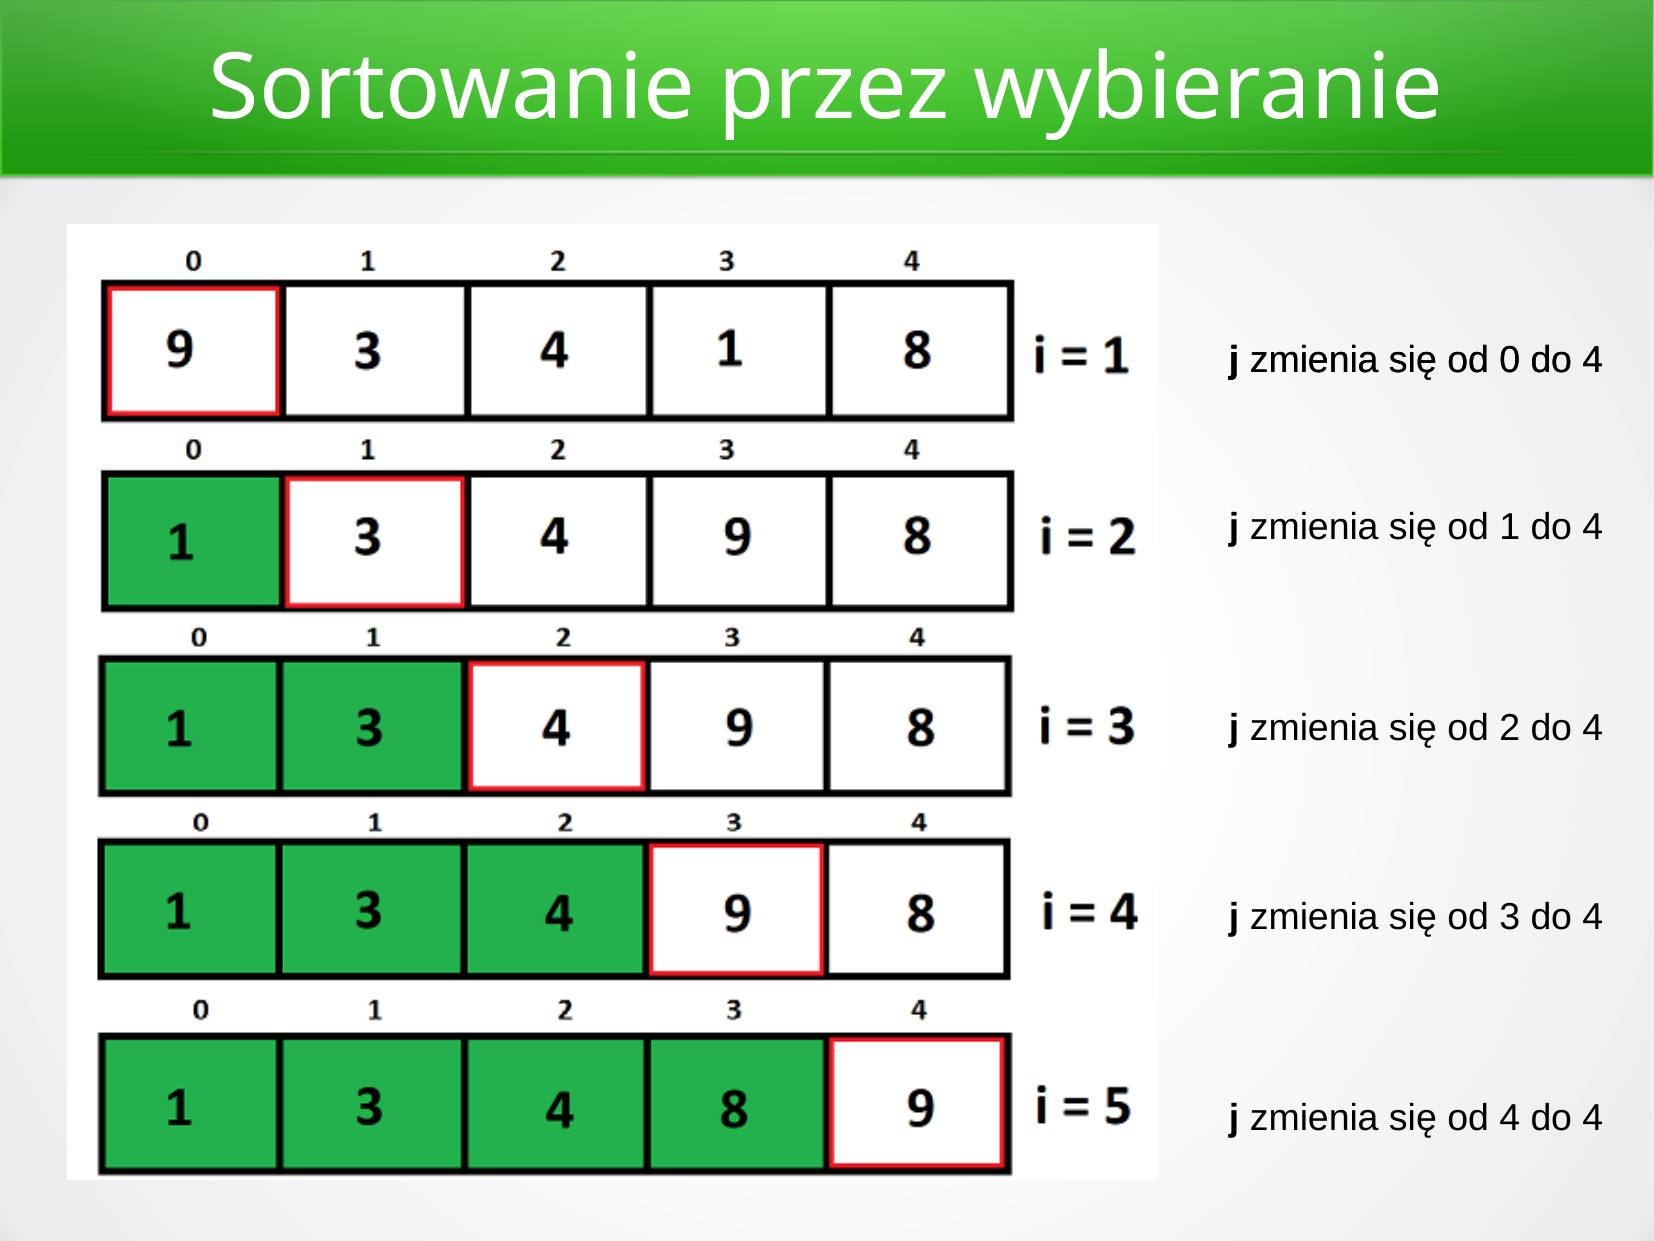

# Sortowanie przez wybieranie
j zmienia się od 0 do 4
j zmienia się od 0 do 4
j zmienia się od 1 do 4
j zmienia się od 2 do 4
j zmienia się od 3 do 4
j zmienia się od 4 do 4